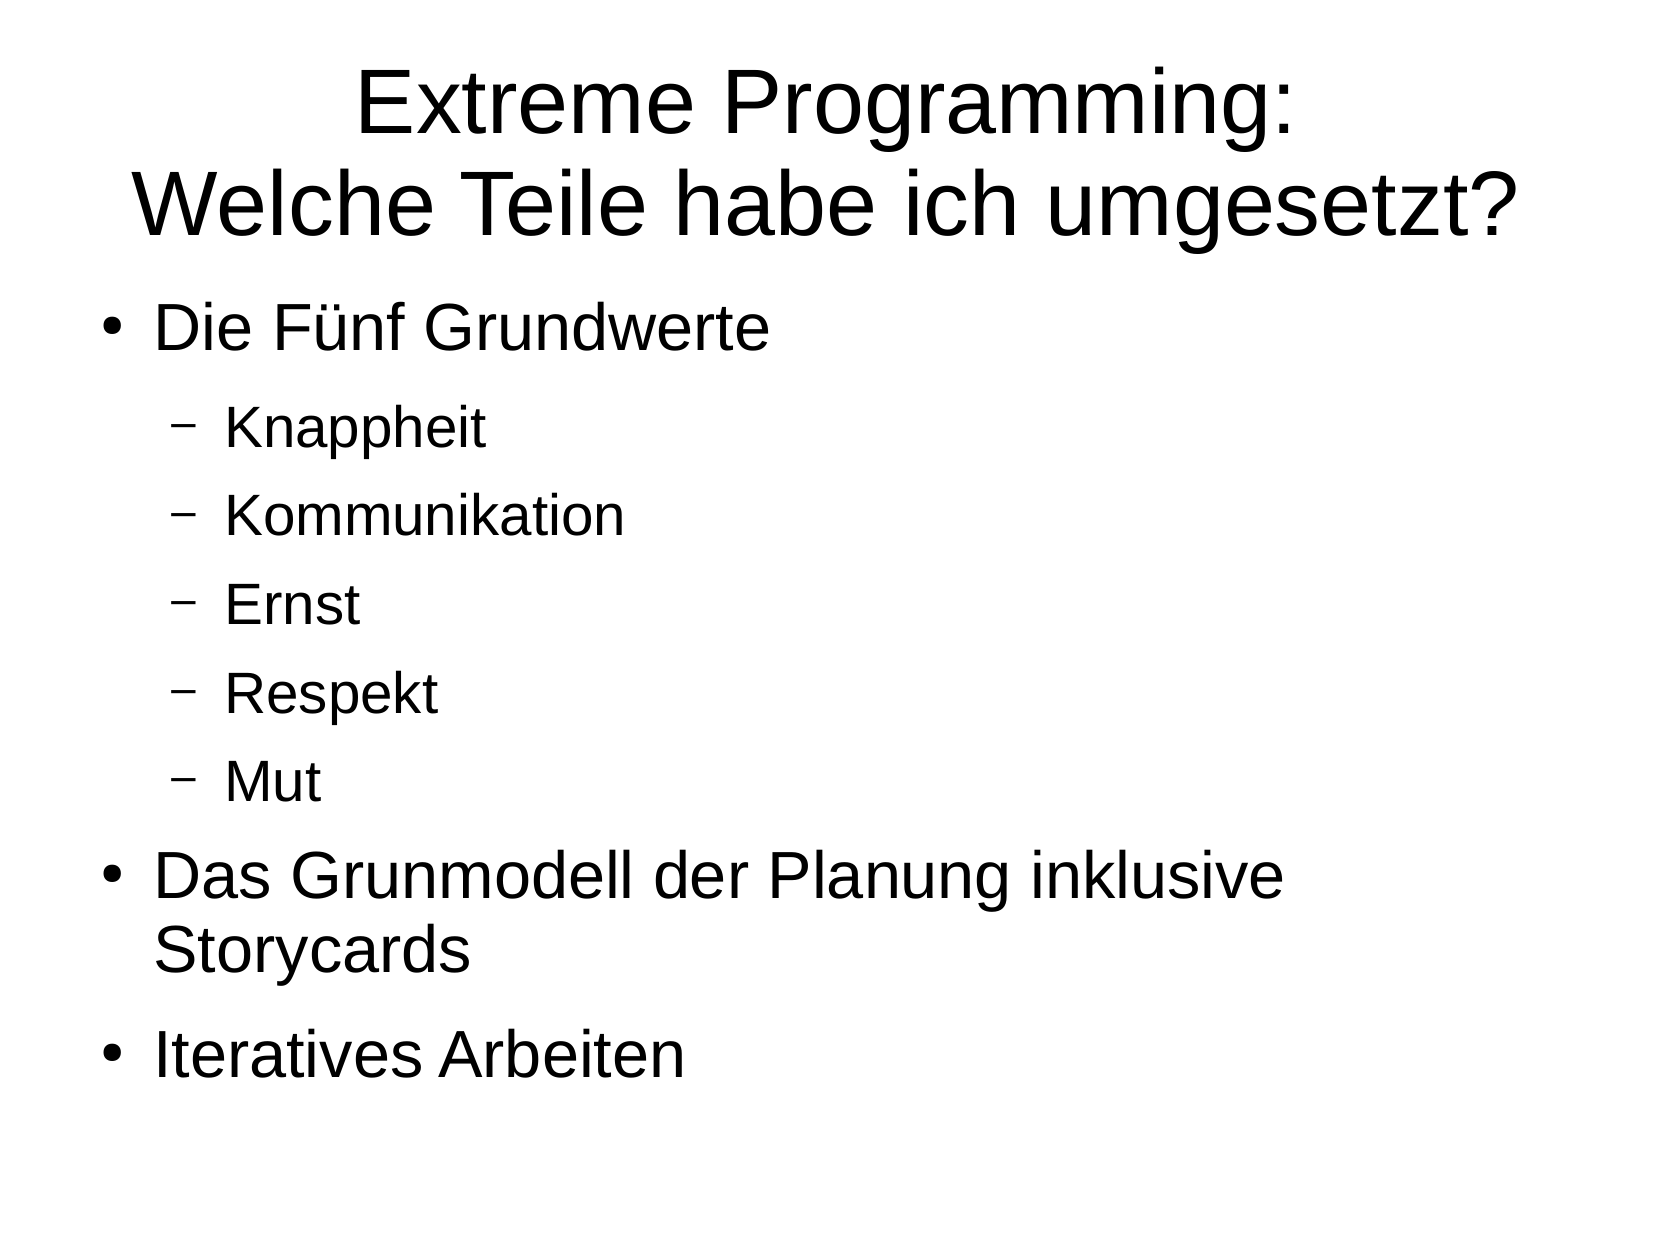

# Extreme Programming: Welche Teile habe ich umgesetzt?
Die Fünf Grundwerte
Knappheit
Kommunikation
Ernst
Respekt
Mut
Das Grunmodell der Planung inklusive Storycards
Iteratives Arbeiten